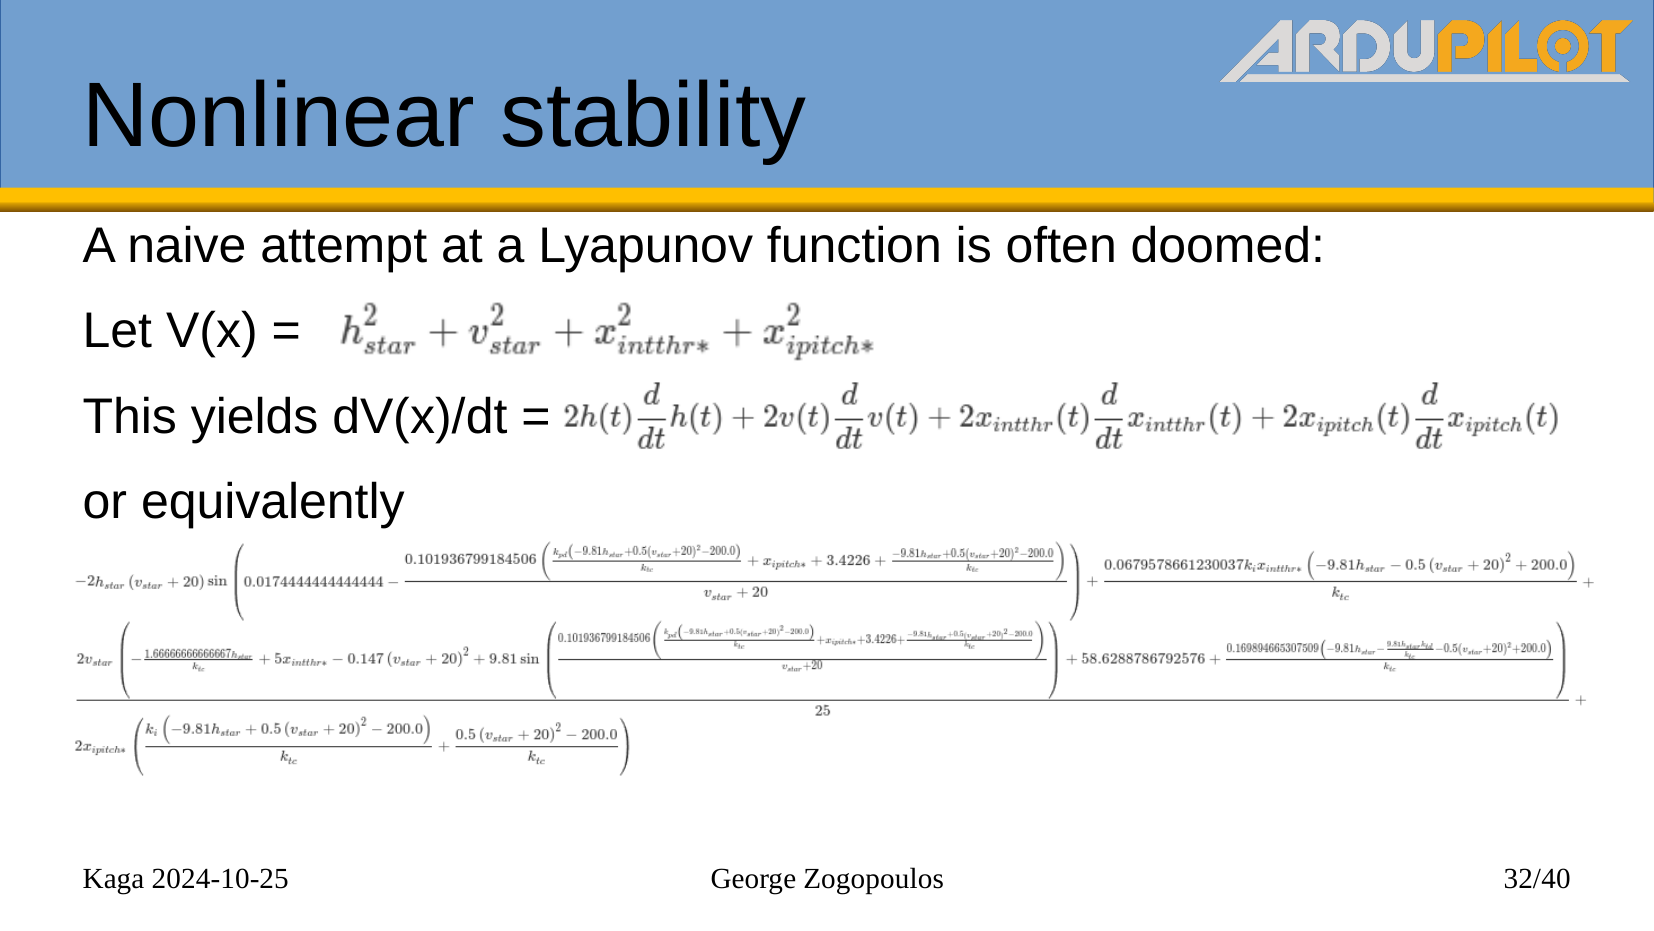

# Nonlinear stability
A naive attempt at a Lyapunov function is often doomed:
Let V(x) =
This yields dV(x)/dt =
or equivalently
Kaga 2024-10-25
George Zogopoulos
32